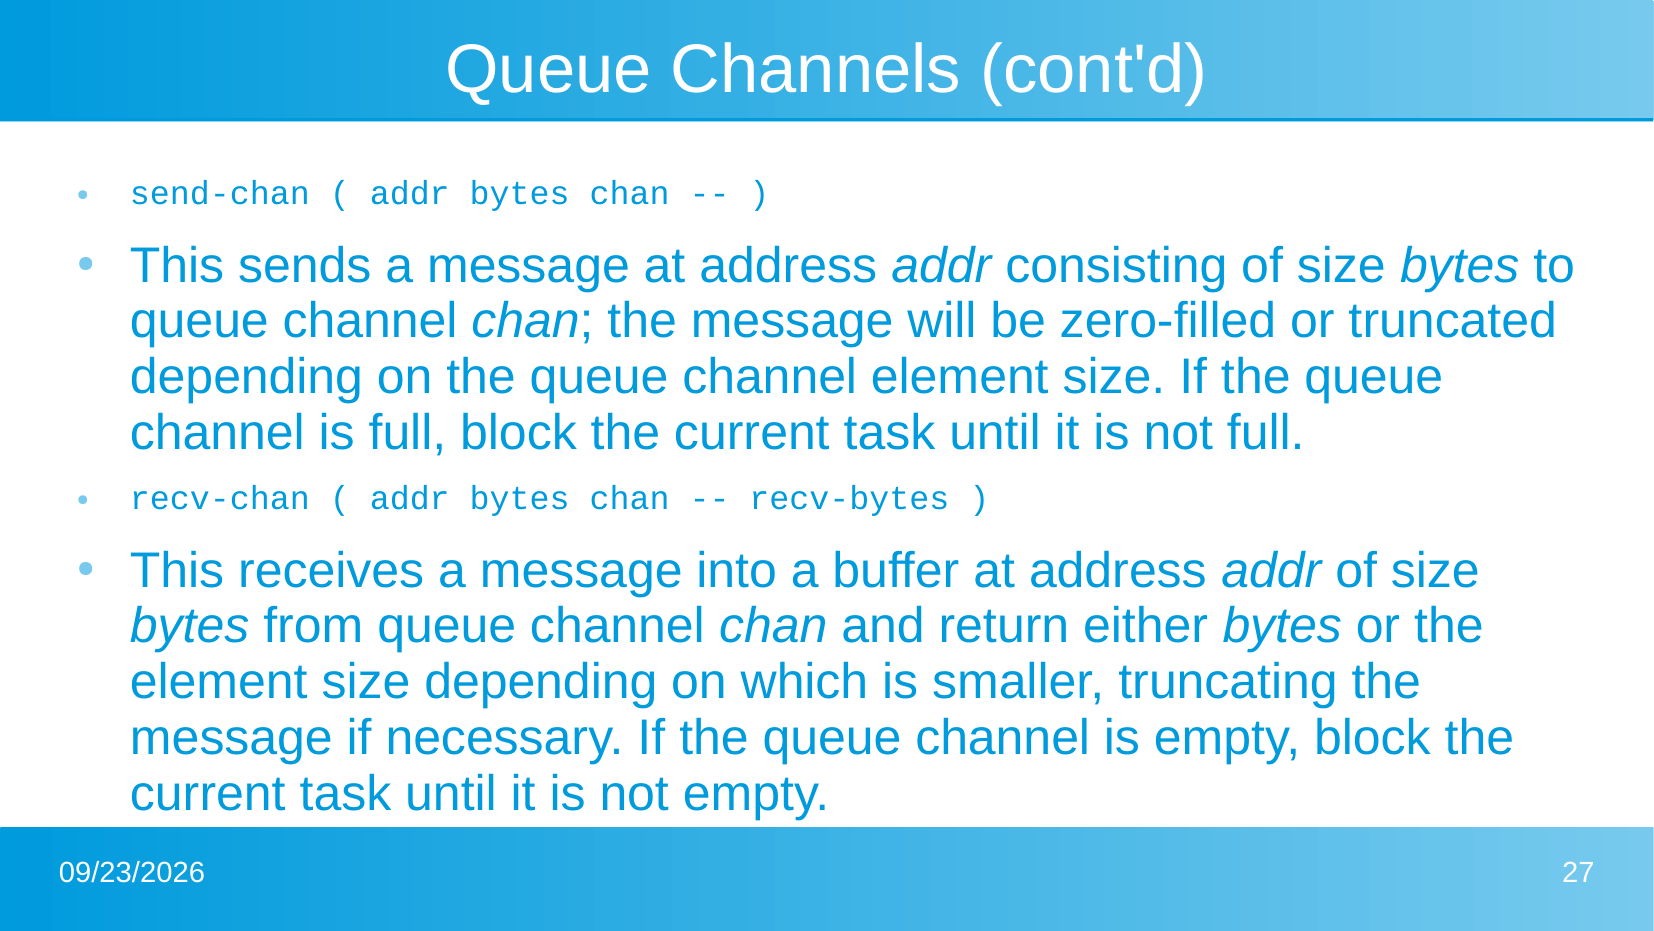

# Queue Channels (cont'd)
send-chan ( addr bytes chan -- )
This sends a message at address addr consisting of size bytes to queue channel chan; the message will be zero-filled or truncated depending on the queue channel element size. If the queue channel is full, block the current task until it is not full.
recv-chan ( addr bytes chan -- recv-bytes )
This receives a message into a buffer at address addr of size bytes from queue channel chan and return either bytes or the element size depending on which is smaller, truncating the message if necessary. If the queue channel is empty, block the current task until it is not empty.
27